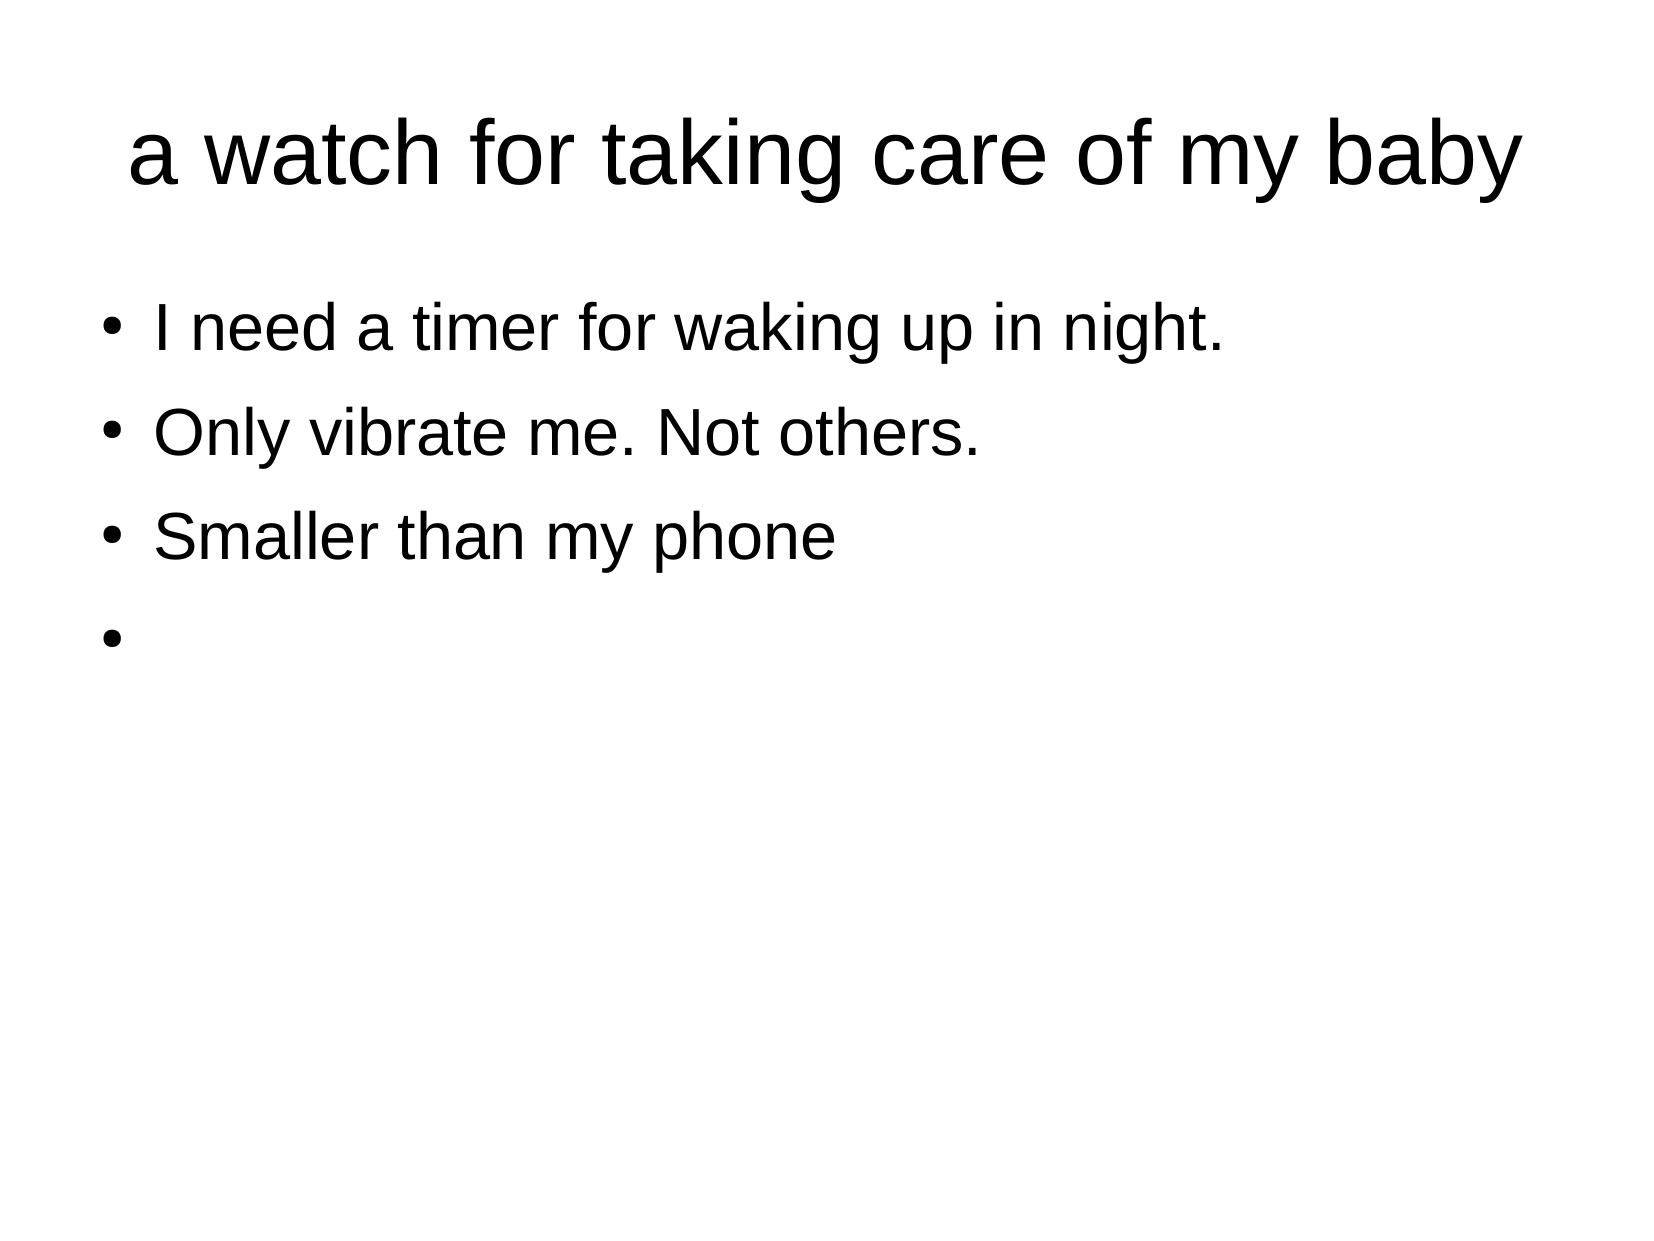

# a watch for taking care of my baby
I need a timer for waking up in night.
Only vibrate me. Not others.
Smaller than my phone